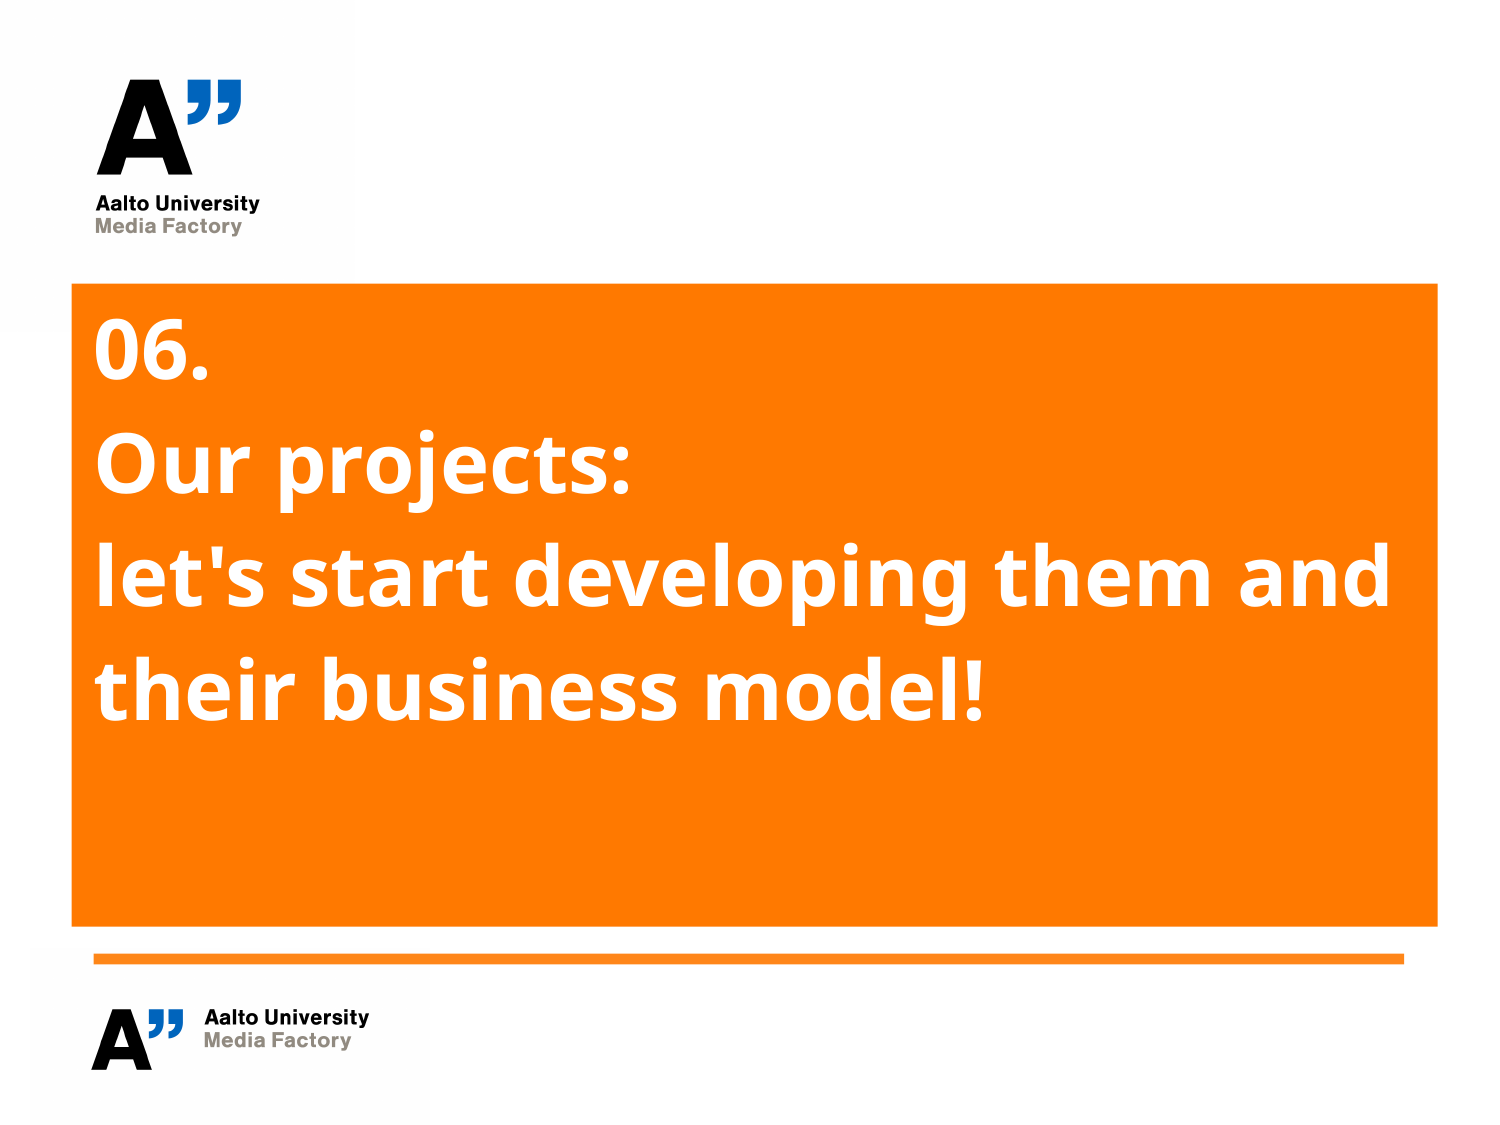

#
06.
Our projects:
let's start developing them and their business model!